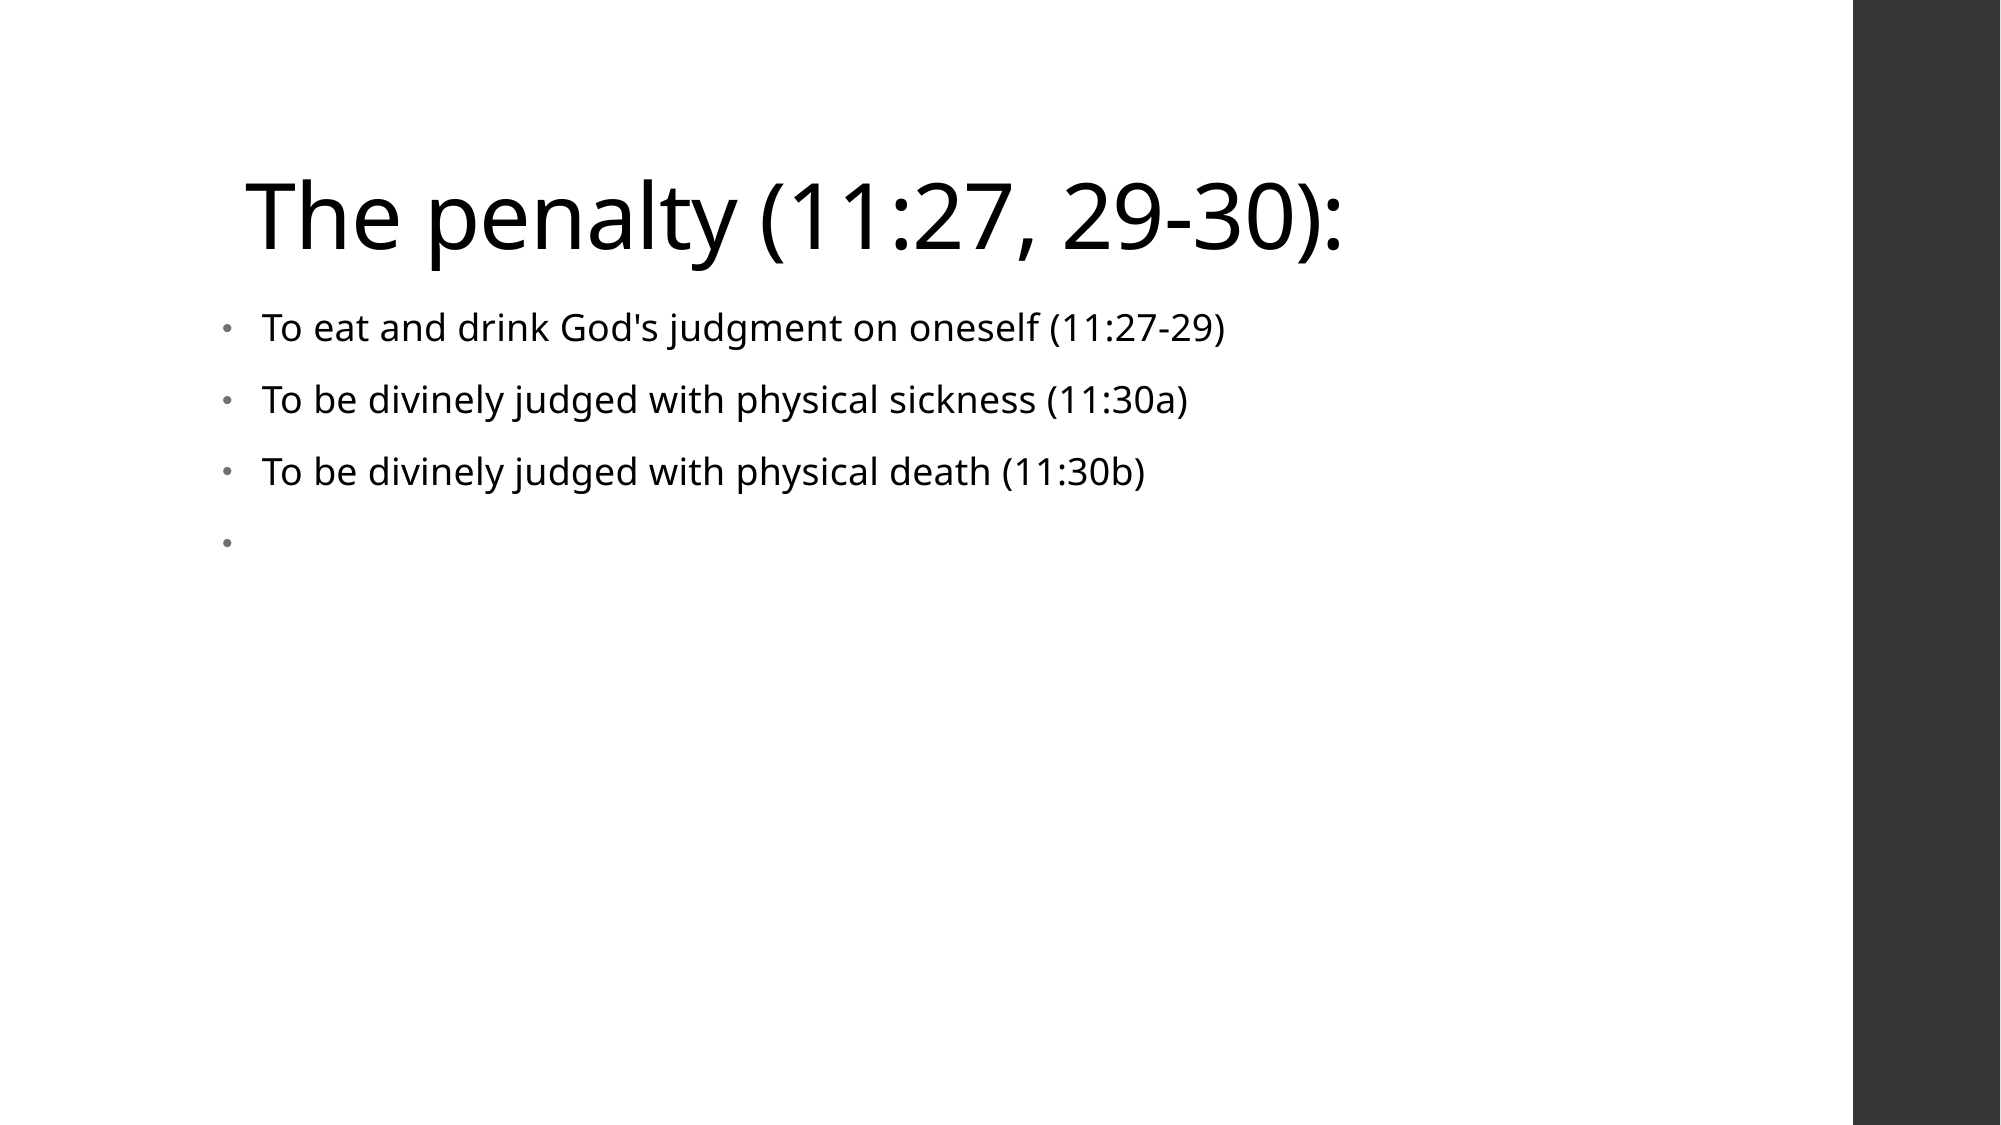

# The penalty (11:27, 29-30):
 To eat and drink God's judgment on oneself (11:27-29)
 To be divinely judged with physical sickness (11:30a)
 To be divinely judged with physical death (11:30b)